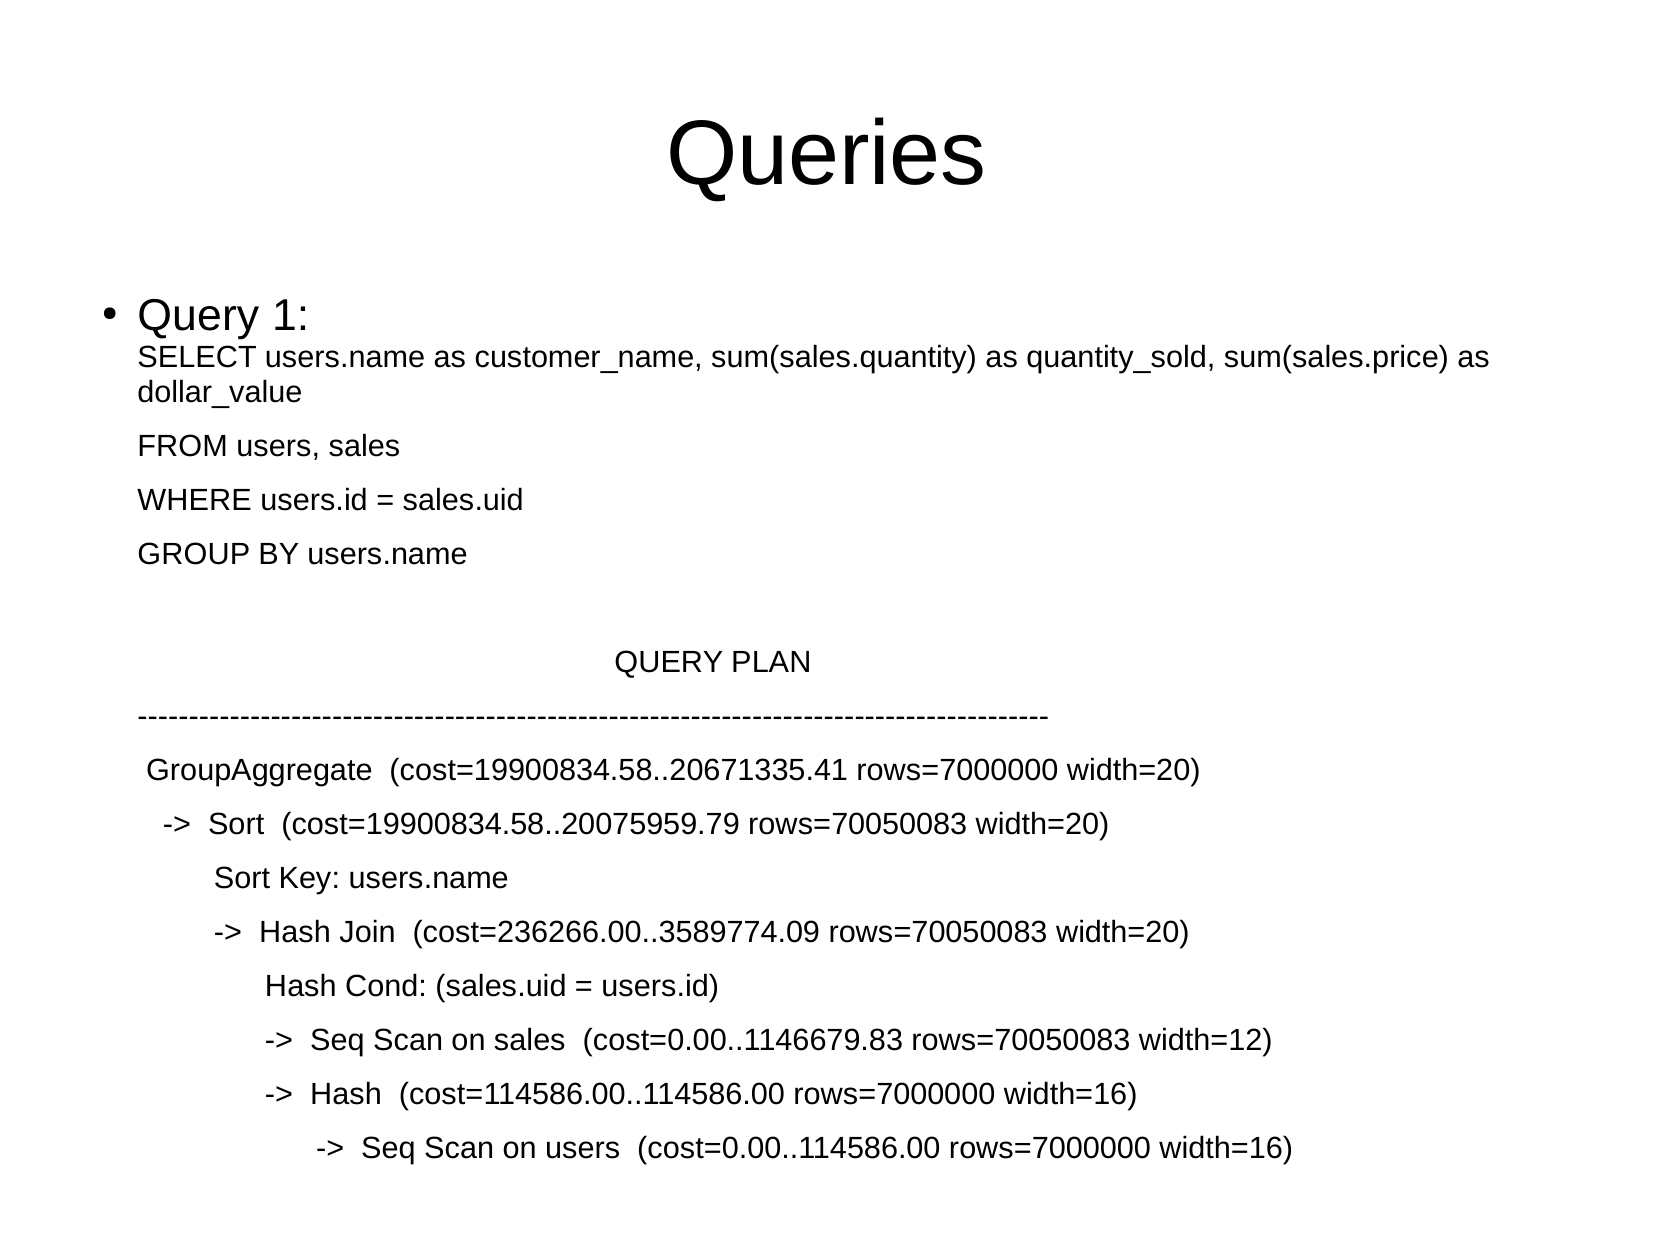

# Queries
Query 1:
SELECT users.name as customer_name, sum(sales.quantity) as quantity_sold, sum(sales.price) as dollar_value
FROM users, sales
WHERE users.id = sales.uid
GROUP BY users.name
 			QUERY PLAN
-----------------------------------------------------------------------------------------
 GroupAggregate (cost=19900834.58..20671335.41 rows=7000000 width=20)
 -> Sort (cost=19900834.58..20075959.79 rows=70050083 width=20)
 Sort Key: users.name
 -> Hash Join (cost=236266.00..3589774.09 rows=70050083 width=20)
 Hash Cond: (sales.uid = users.id)
 -> Seq Scan on sales (cost=0.00..1146679.83 rows=70050083 width=12)
 -> Hash (cost=114586.00..114586.00 rows=7000000 width=16)
 -> Seq Scan on users (cost=0.00..114586.00 rows=7000000 width=16)